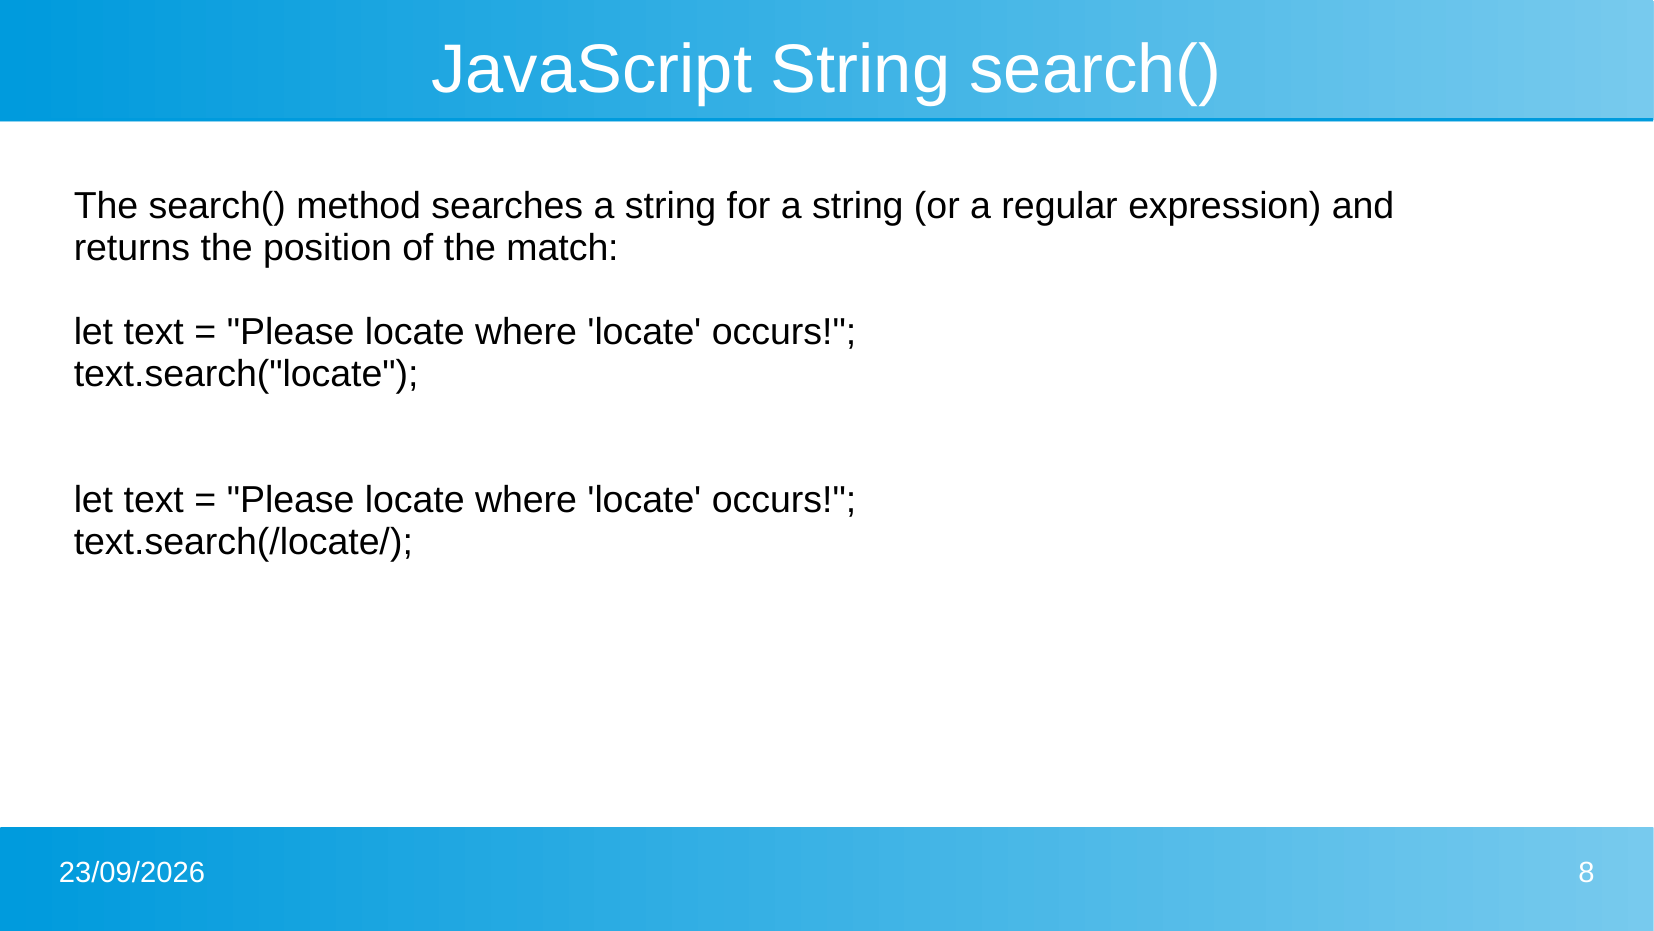

# JavaScript String search()
The search() method searches a string for a string (or a regular expression) and returns the position of the match:
let text = "Please locate where 'locate' occurs!";
text.search("locate");
let text = "Please locate where 'locate' occurs!";
text.search(/locate/);
8